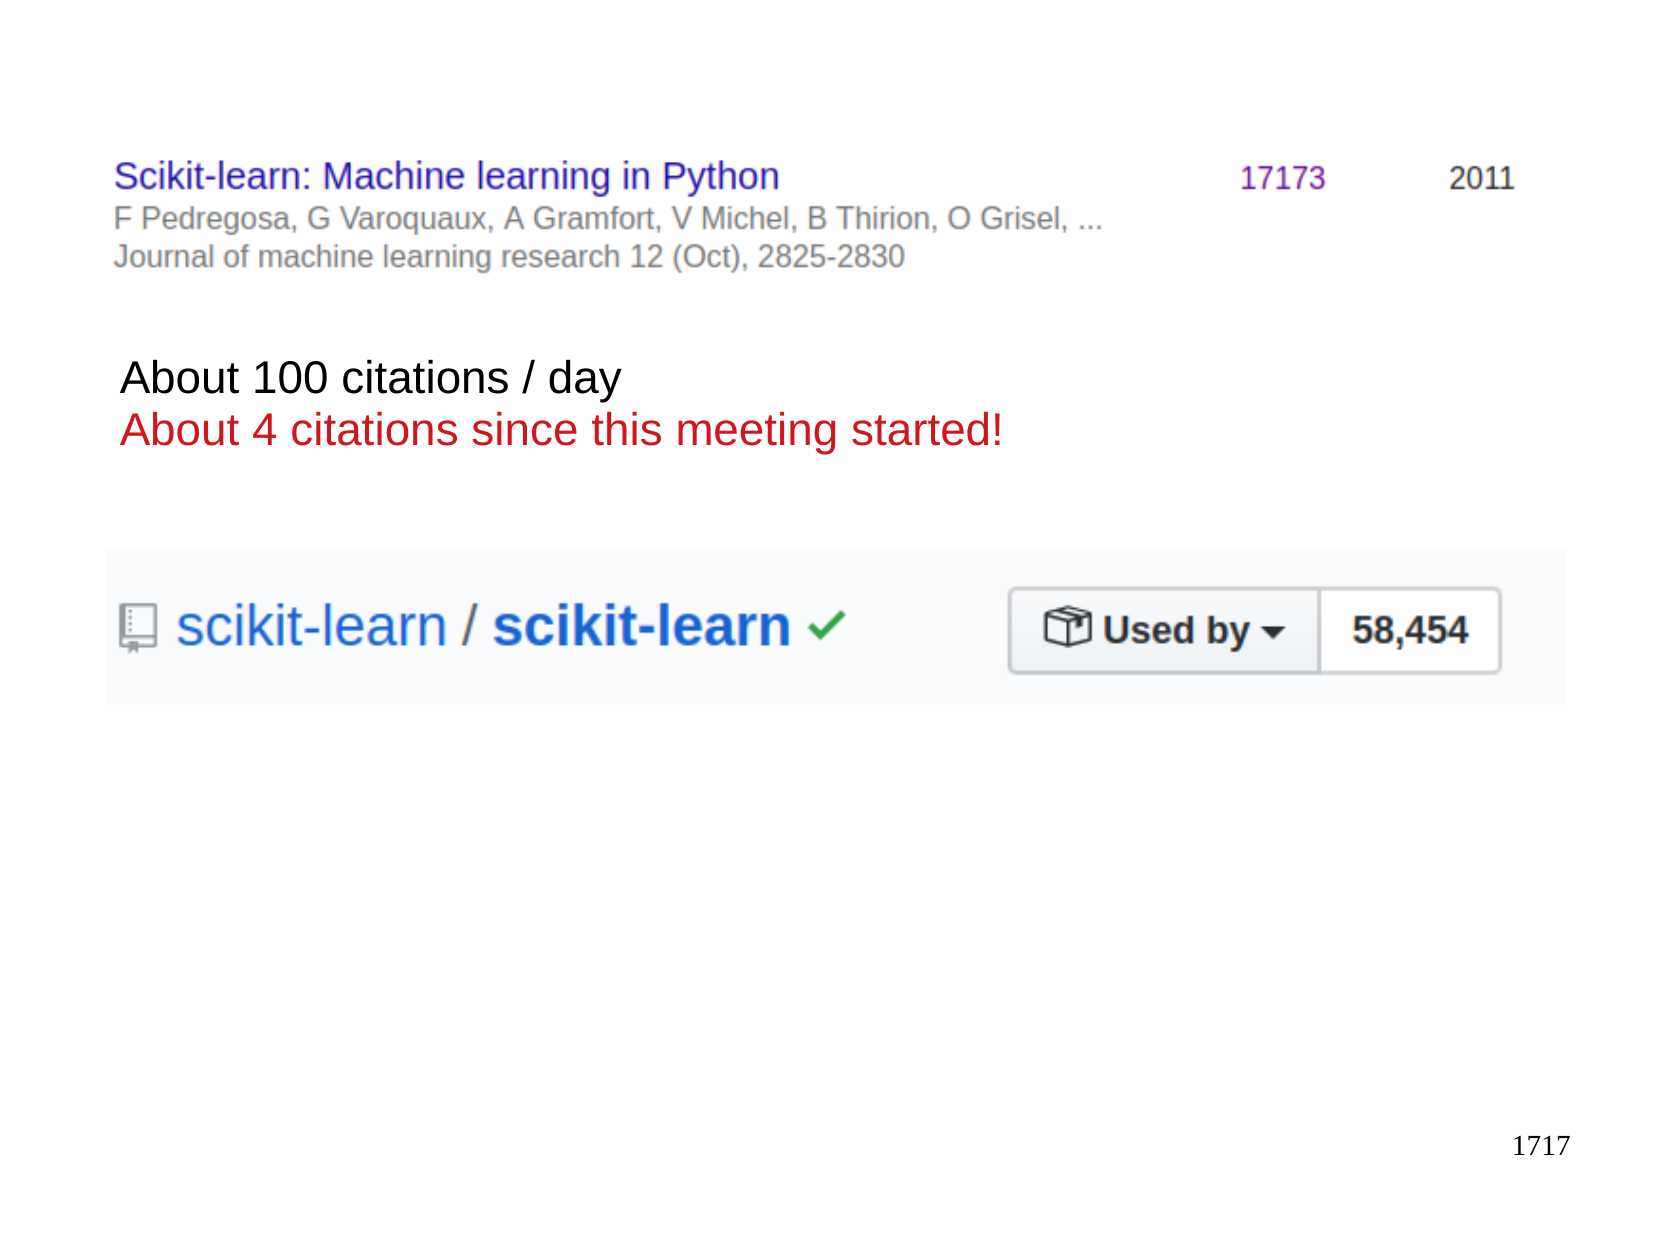

About 100 citations / day
About 4 citations since this meeting started!
17